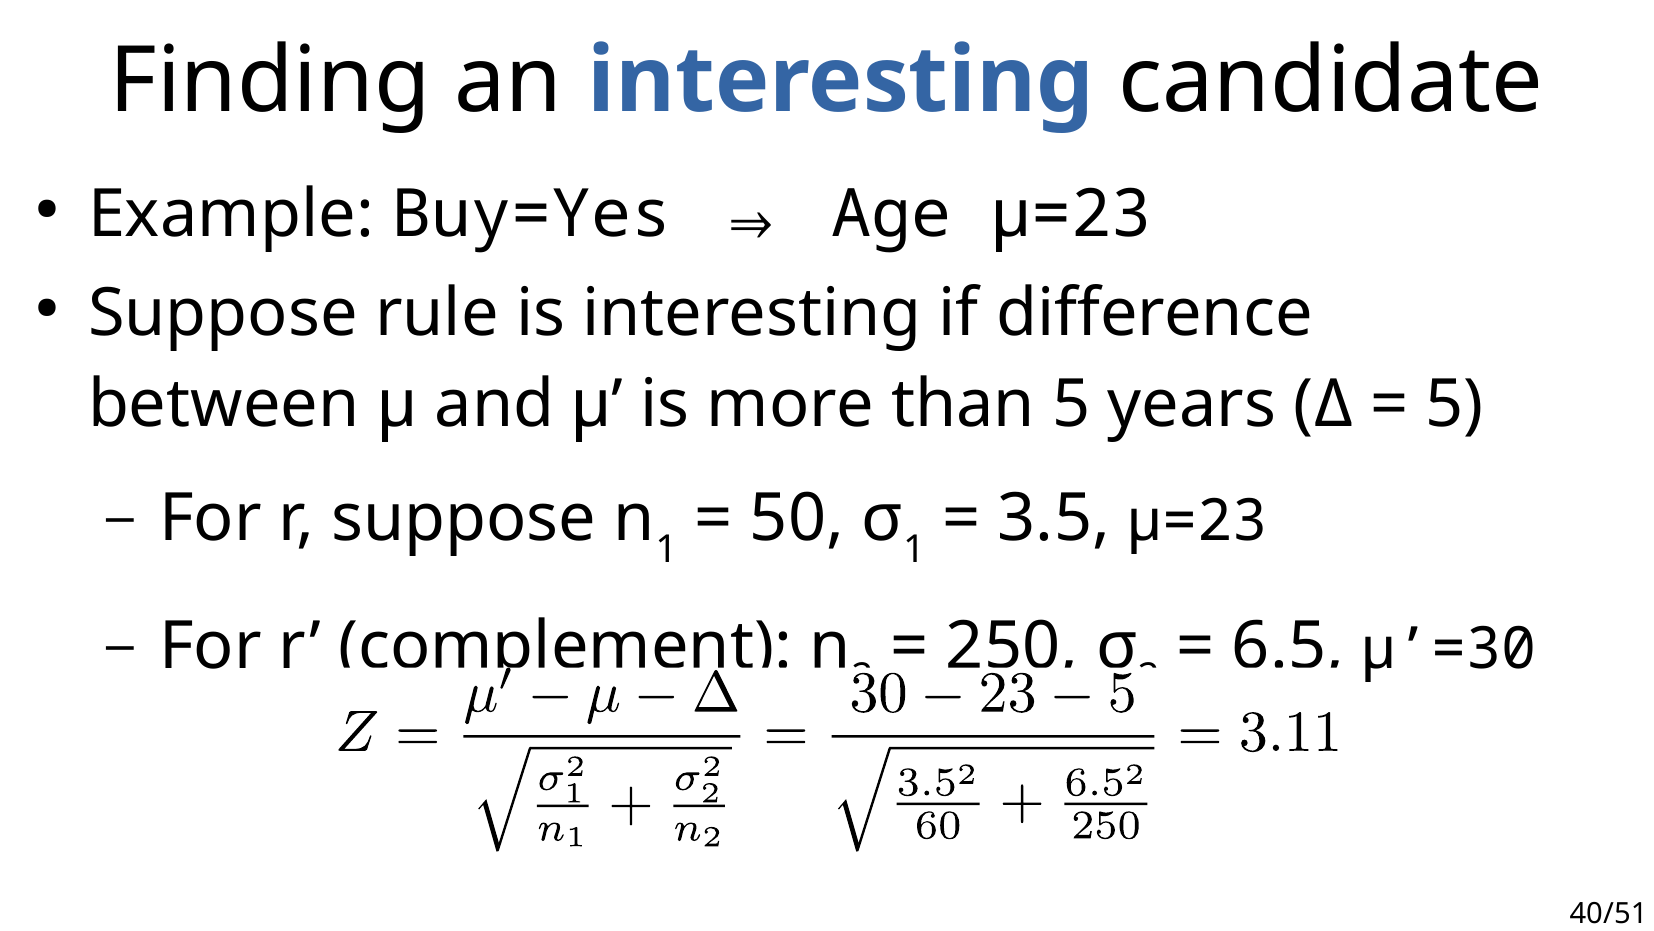

# Finding an interesting candidate
Example: Buy=Yes ⇒ Age μ=23
Suppose rule is interesting if difference between μ and μ’ is more than 5 years (Δ = 5)
For r, suppose n1 = 50, σ1 = 3.5, μ=23
For r’ (complement): n2 = 250, σ2 = 6.5, μ’=30
40